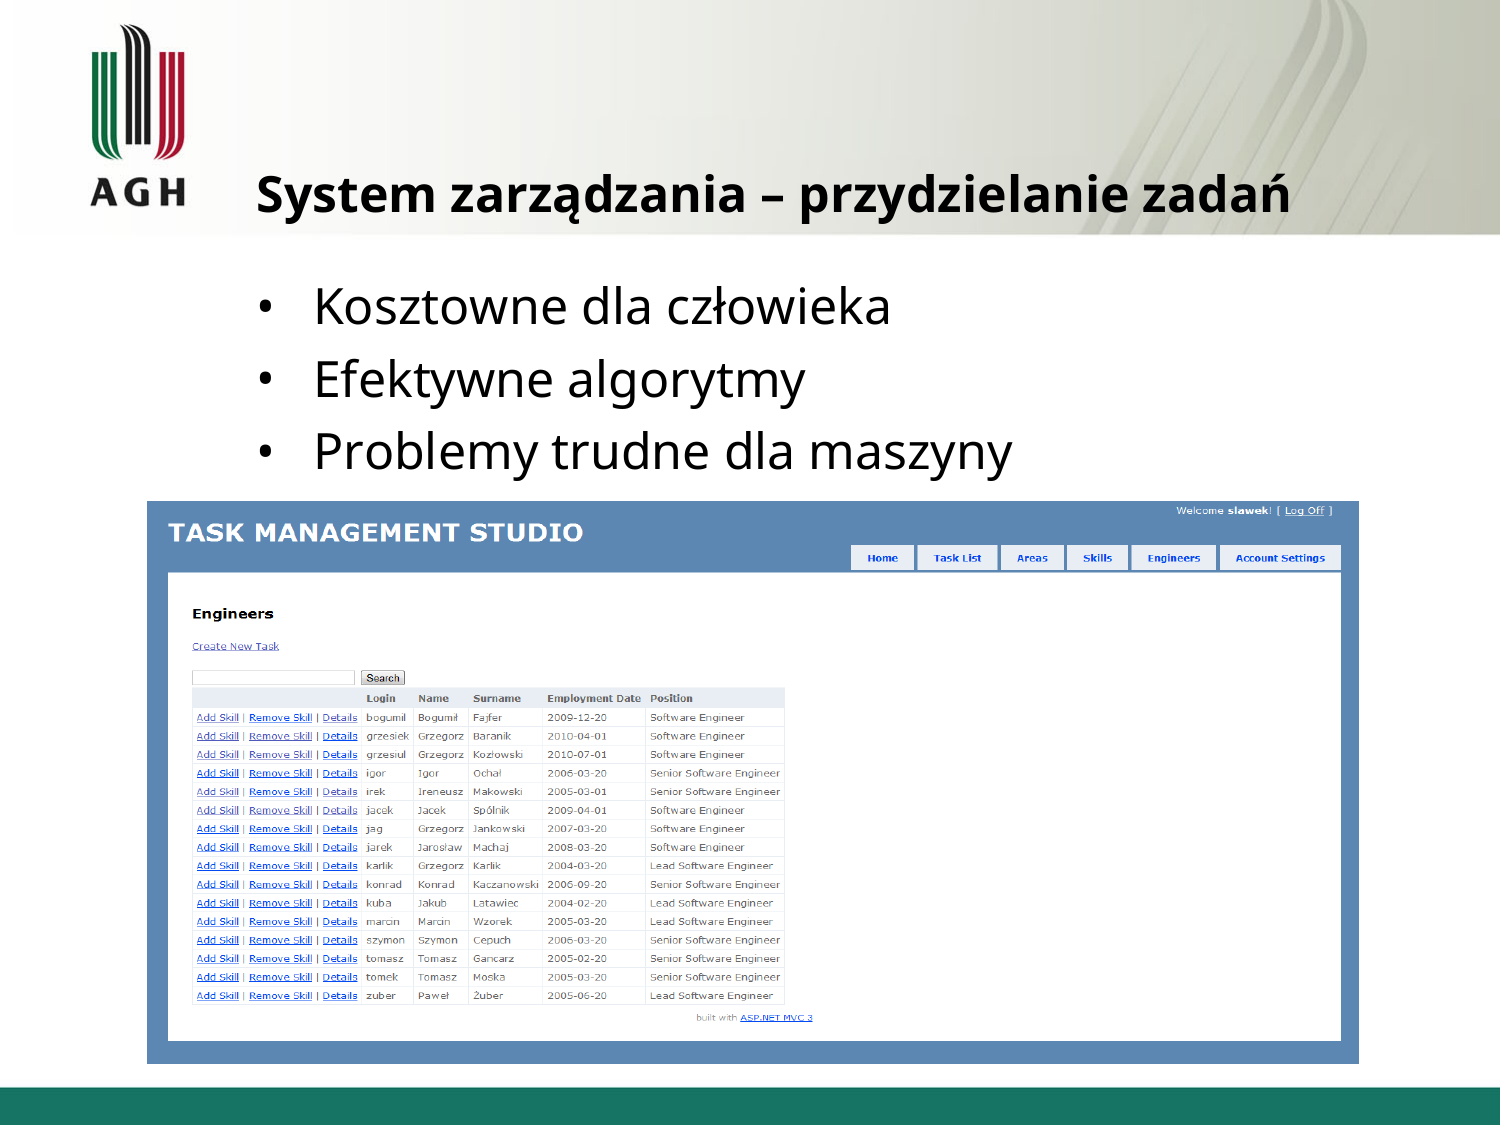

# System zarządzania – przydzielanie zadań
Kosztowne dla człowieka
Efektywne algorytmy
Problemy trudne dla maszyny